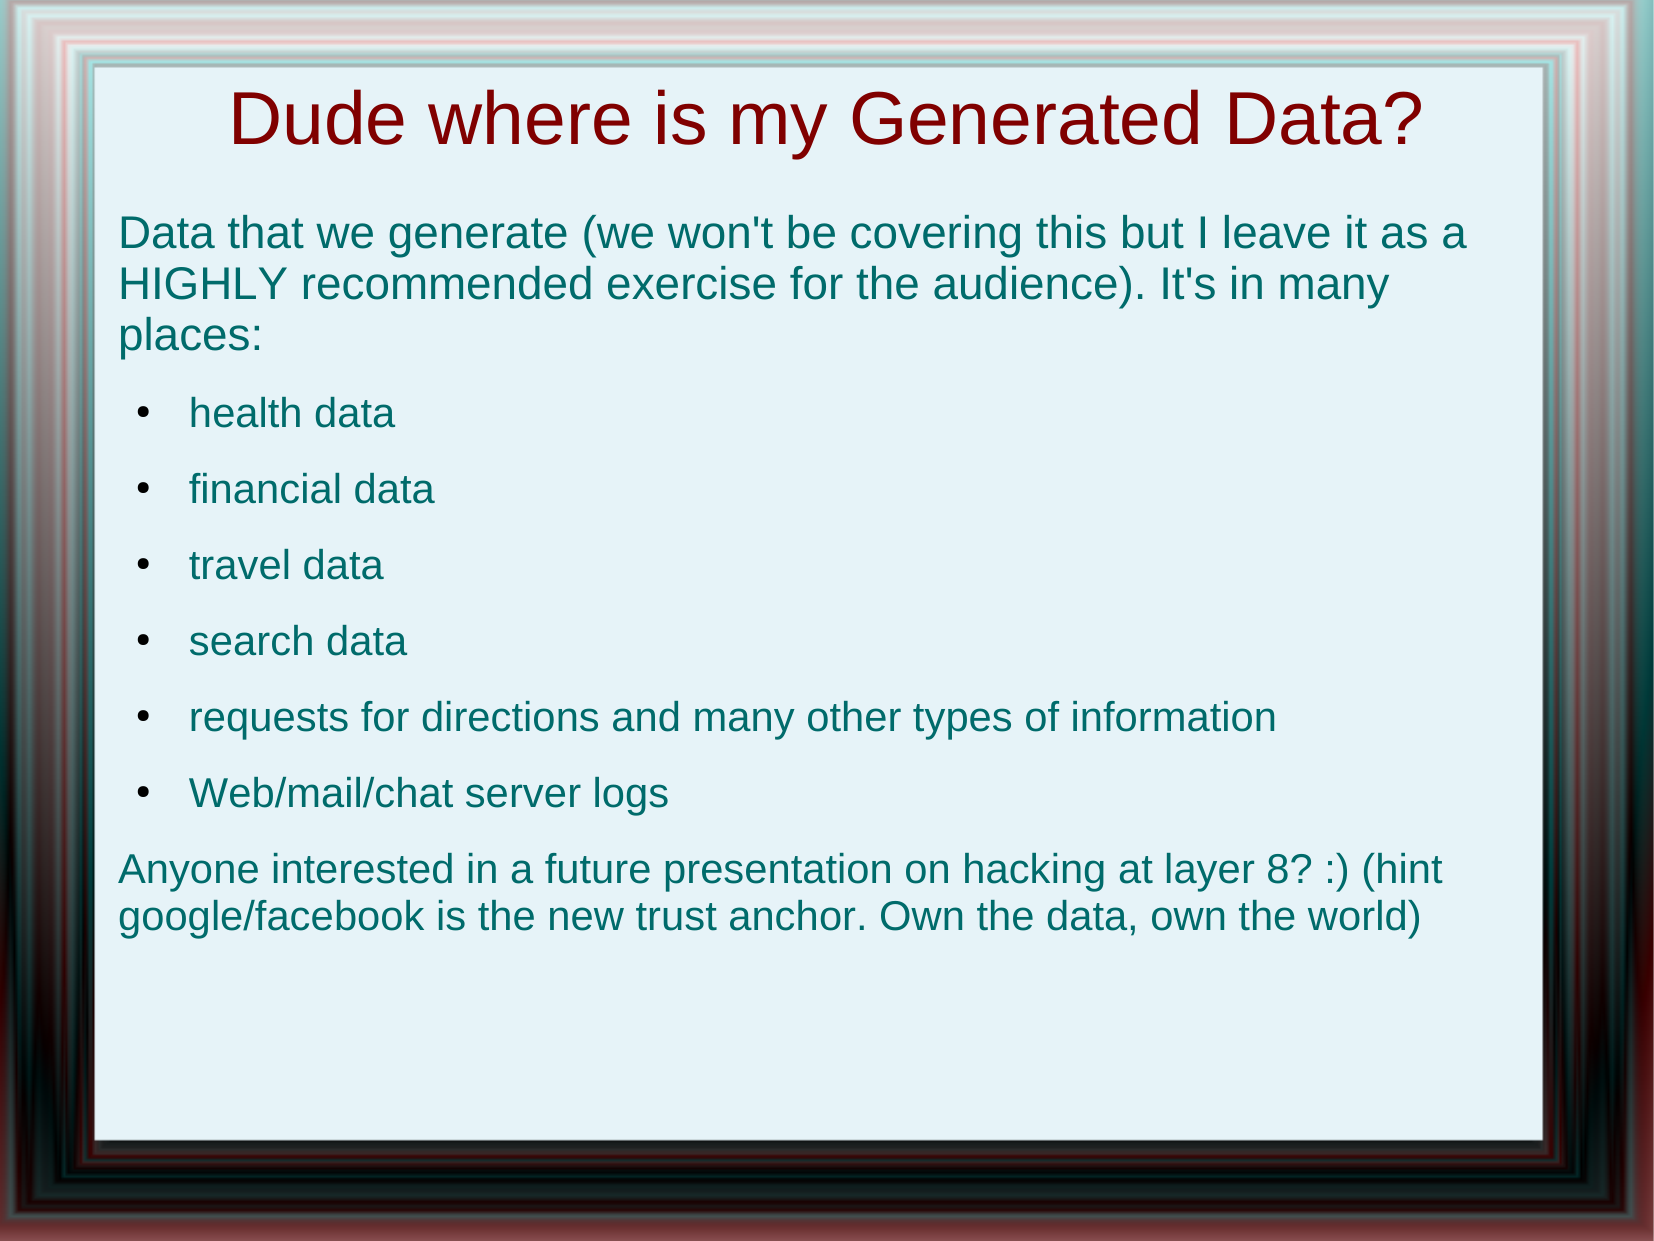

# Dude where is my Generated Data?
Data that we generate (we won't be covering this but I leave it as a HIGHLY recommended exercise for the audience). It's in many places:
health data
financial data
travel data
search data
requests for directions and many other types of information
Web/mail/chat server logs
Anyone interested in a future presentation on hacking at layer 8? :) (hint google/facebook is the new trust anchor. Own the data, own the world)